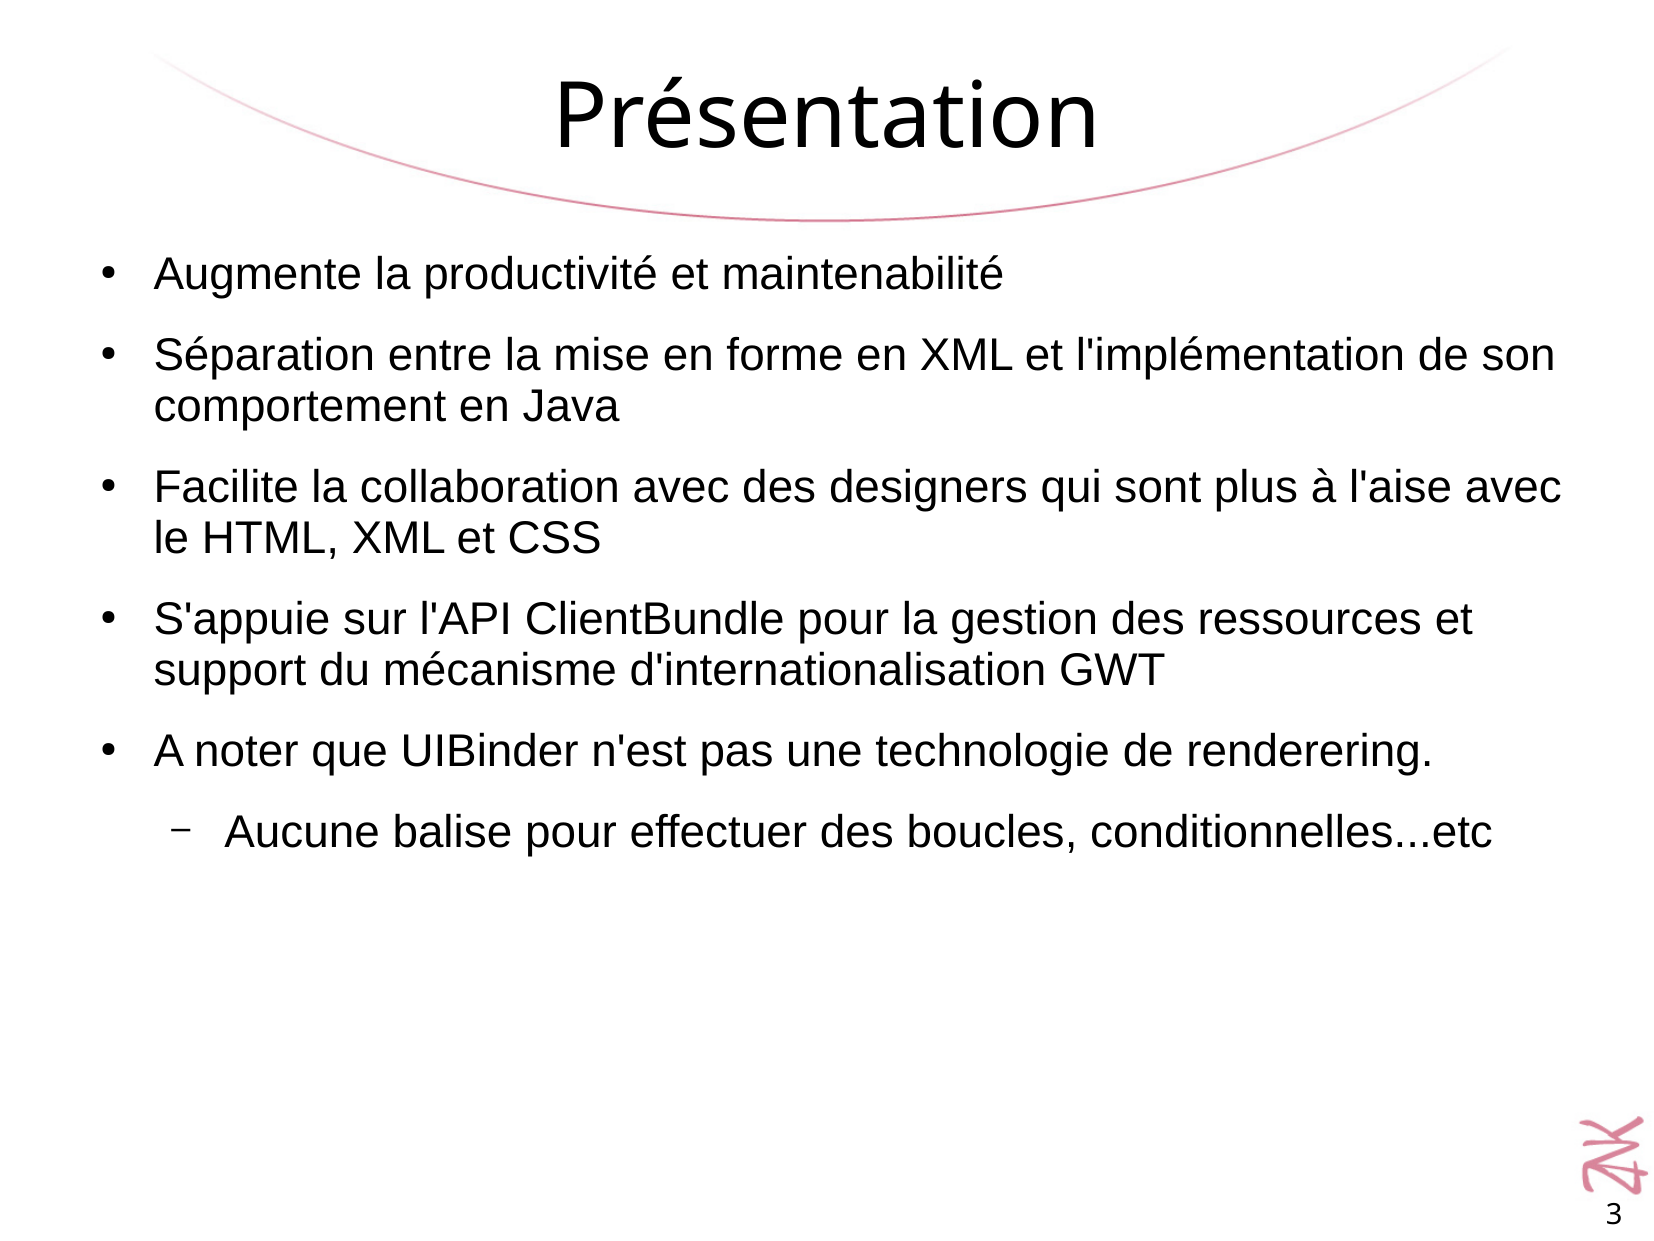

# Présentation
Augmente la productivité et maintenabilité
Séparation entre la mise en forme en XML et l'implémentation de son comportement en Java
Facilite la collaboration avec des designers qui sont plus à l'aise avec le HTML, XML et CSS
S'appuie sur l'API ClientBundle pour la gestion des ressources et support du mécanisme d'internationalisation GWT
A noter que UIBinder n'est pas une technologie de renderering.
Aucune balise pour effectuer des boucles, conditionnelles...etc
3